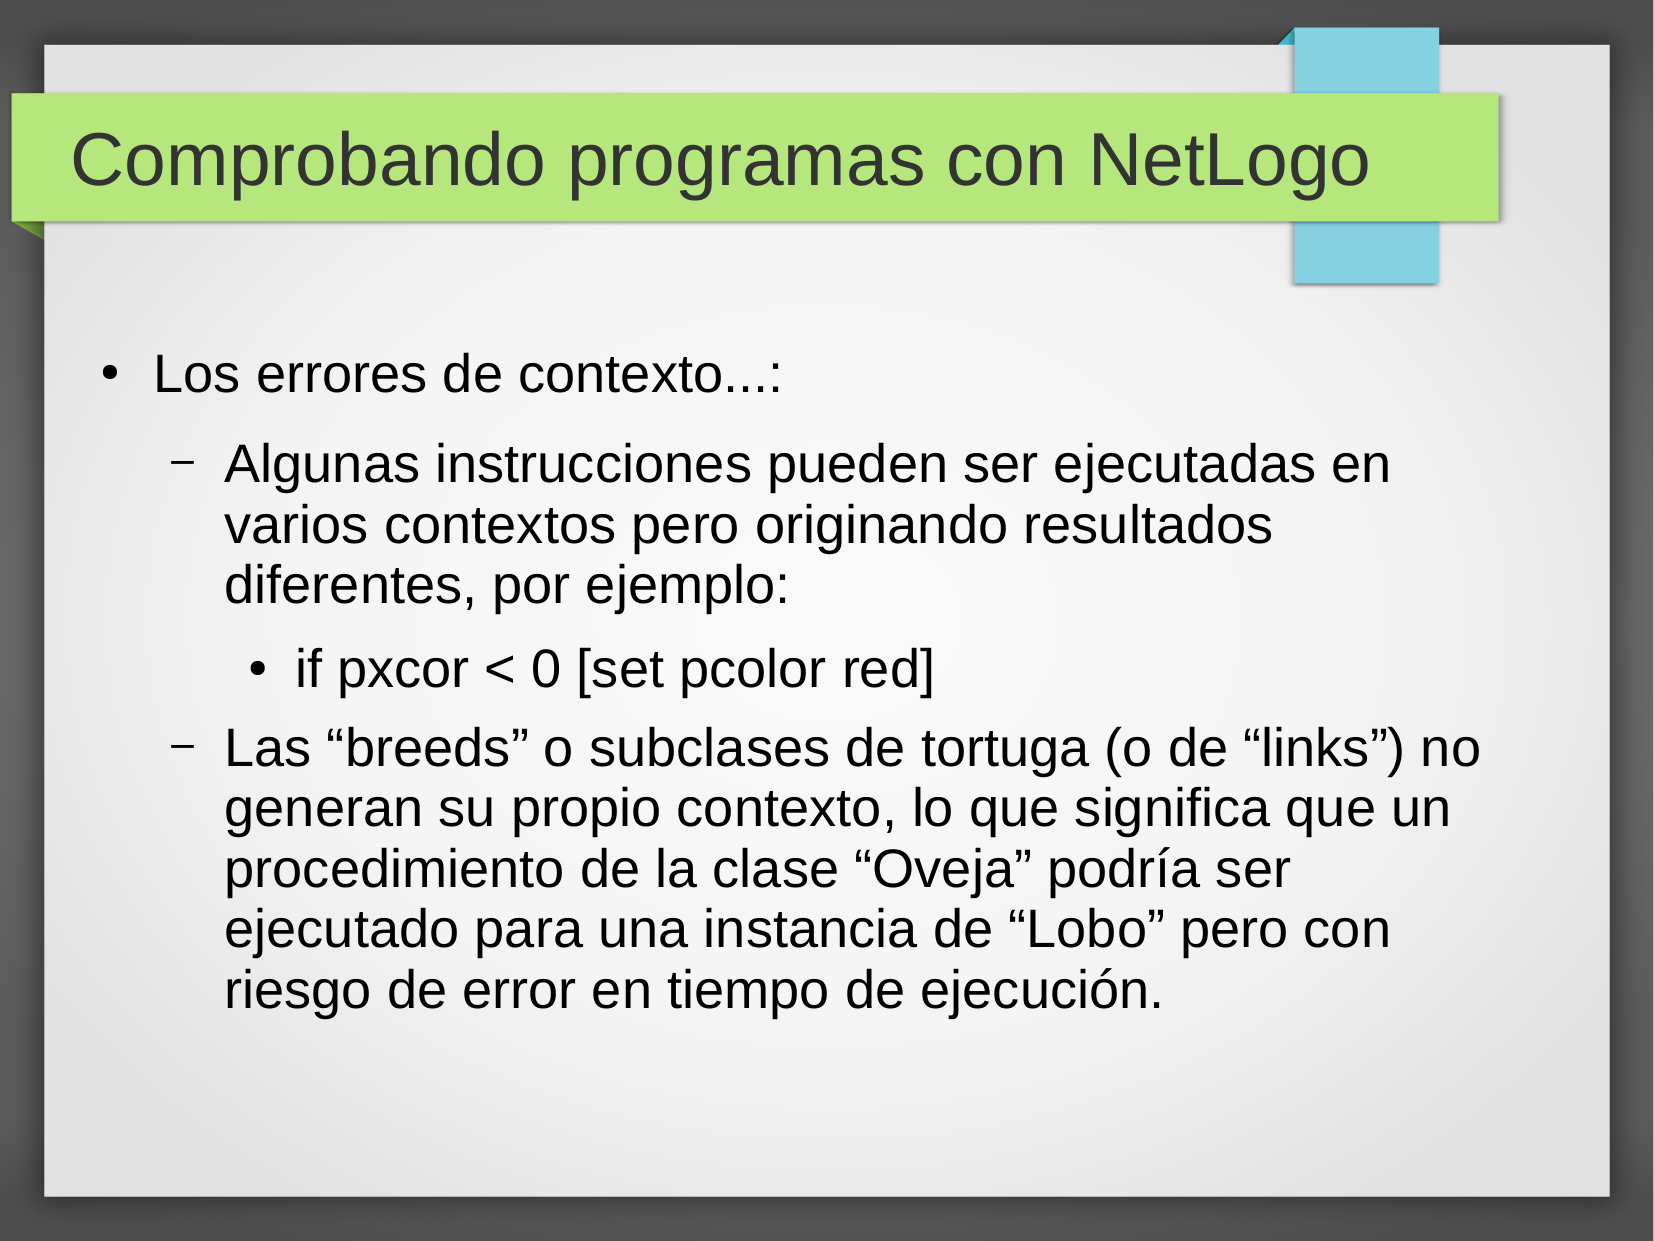

# Comprobando programas con NetLogo
Los errores de contexto...:
Algunas instrucciones pueden ser ejecutadas en varios contextos pero originando resultados diferentes, por ejemplo:
if pxcor < 0 [set pcolor red]
Las “breeds” o subclases de tortuga (o de “links”) no generan su propio contexto, lo que significa que un procedimiento de la clase “Oveja” podría ser ejecutado para una instancia de “Lobo” pero con riesgo de error en tiempo de ejecución.